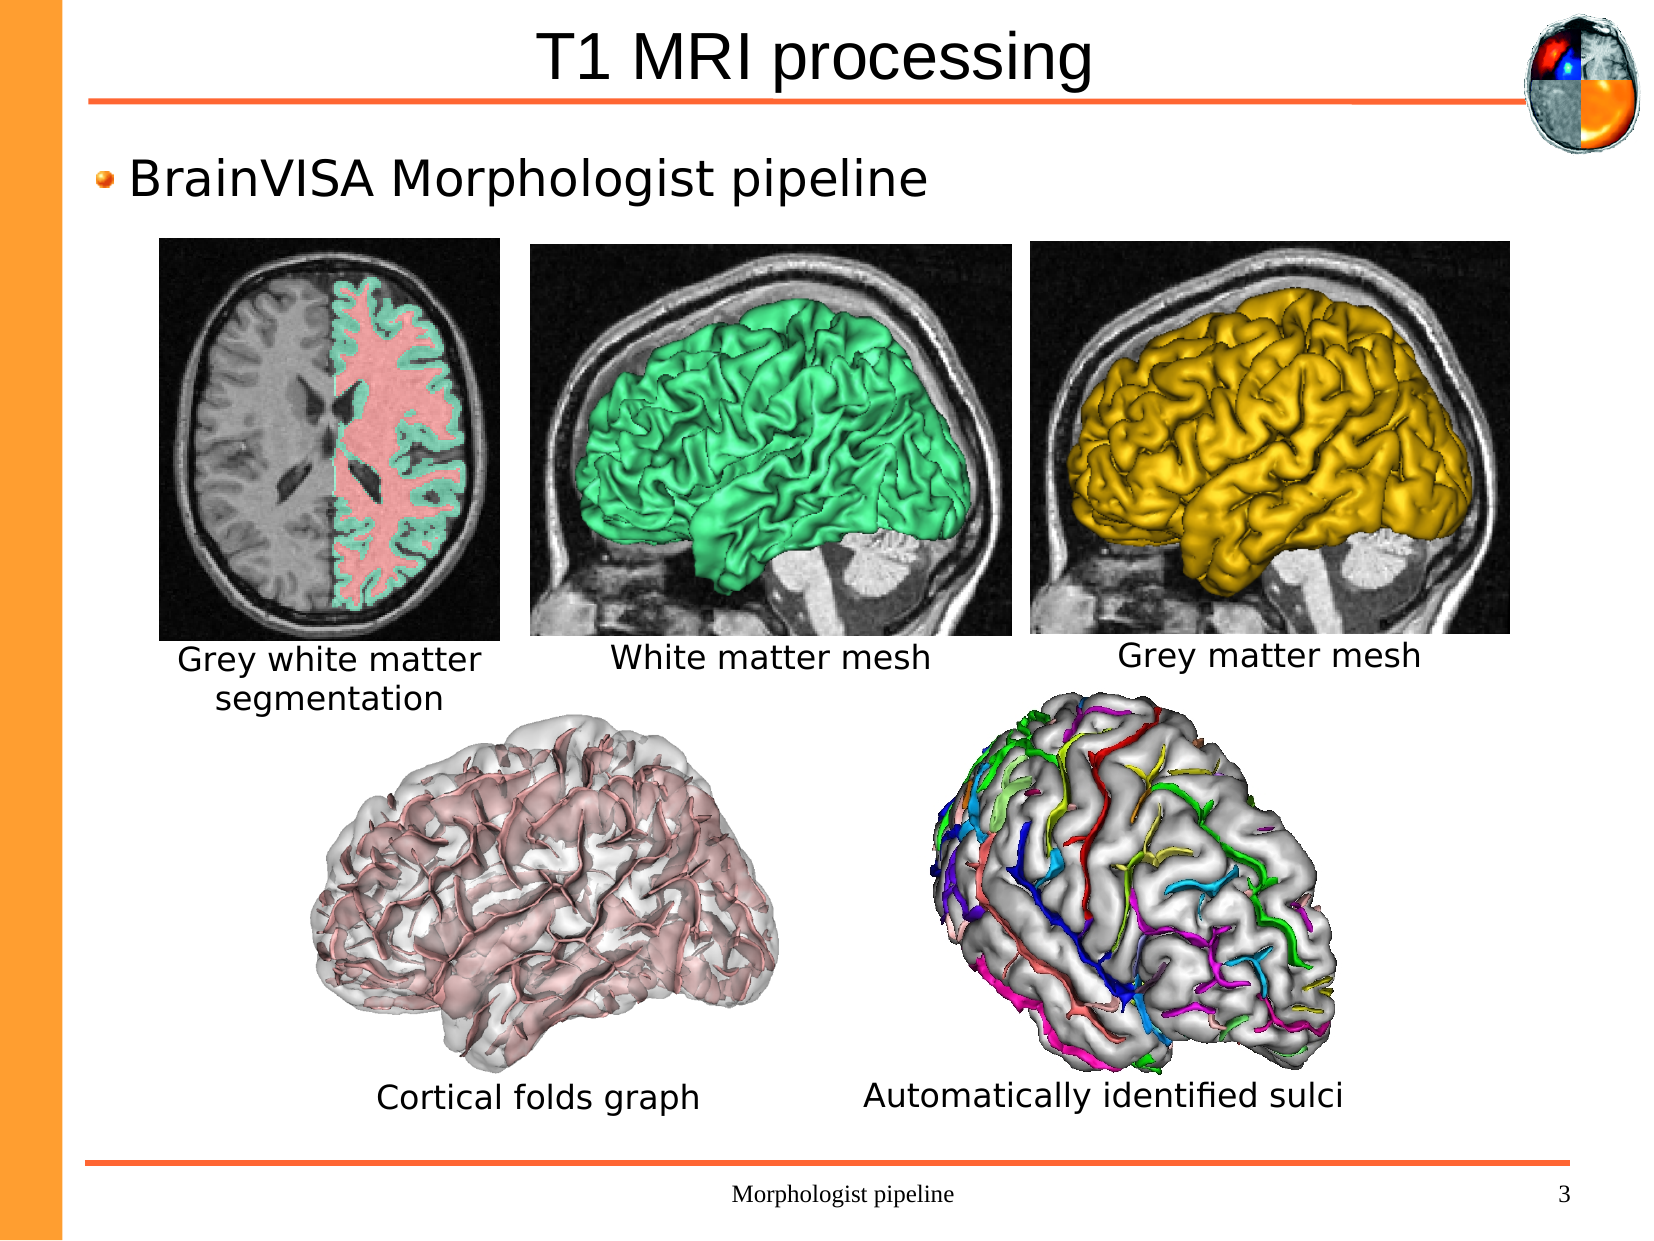

# T1 MRI processing
 BrainVISA Morphologist pipeline
Grey white matter
segmentation
Grey matter mesh
White matter mesh
Automatically identified sulci
Cortical folds graph
Morphologist pipeline
3